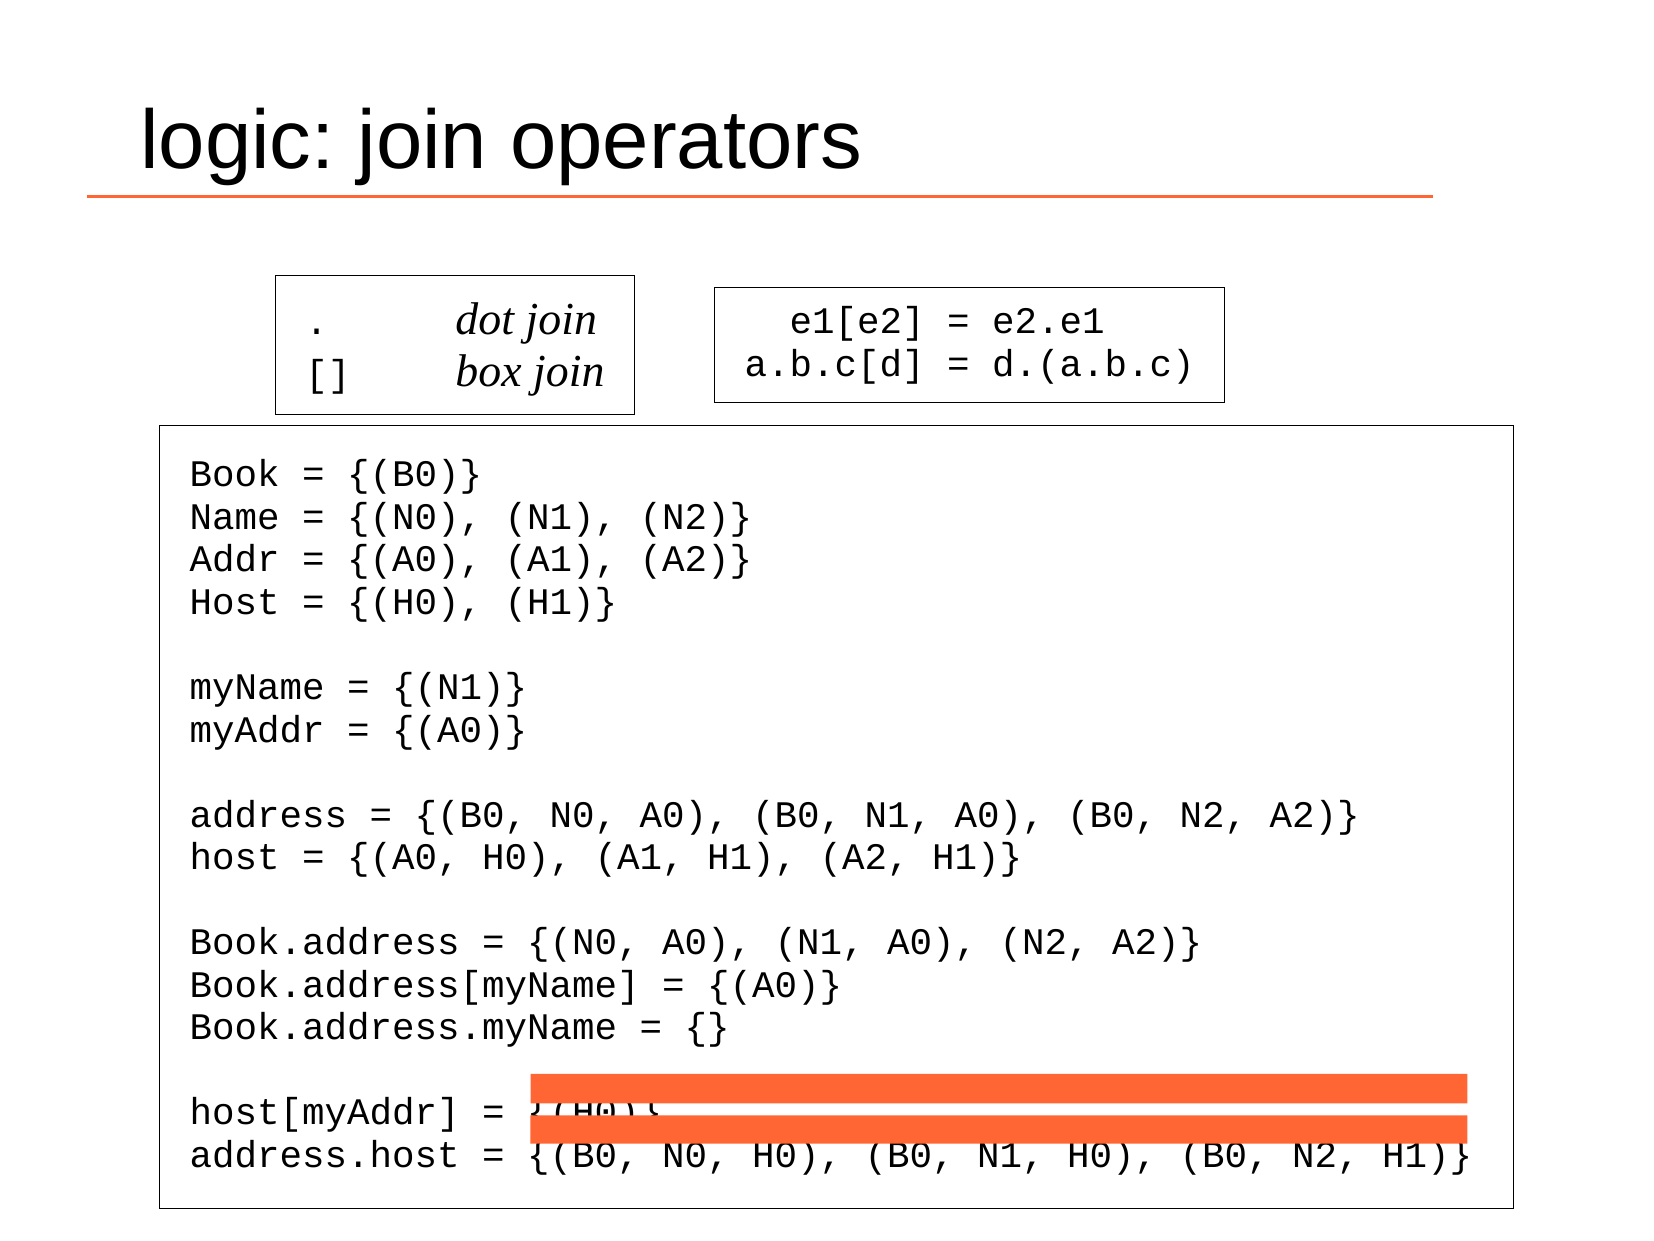

# logic: join operators
.		dot join
[]		box join
 e1[e2] = e2.e1
a.b.c[d] = d.(a.b.c)
Book = {(B0)}
Name = {(N0), (N1), (N2)}
Addr = {(A0), (A1), (A2)}
Host = {(H0), (H1)}
myName = {(N1)}
myAddr = {(A0)}
address = {(B0, N0, A0), (B0, N1, A0), (B0, N2, A2)}
host = {(A0, H0), (A1, H1), (A2, H1)}
Book.address = {(N0, A0), (N1, A0), (N2, A2)}
Book.address[myName] = {(A0)}
Book.address.myName = {}
host[myAddr] = {(H0)}
address.host = {(B0, N0, H0), (B0, N1, H0), (B0, N2, H1)}